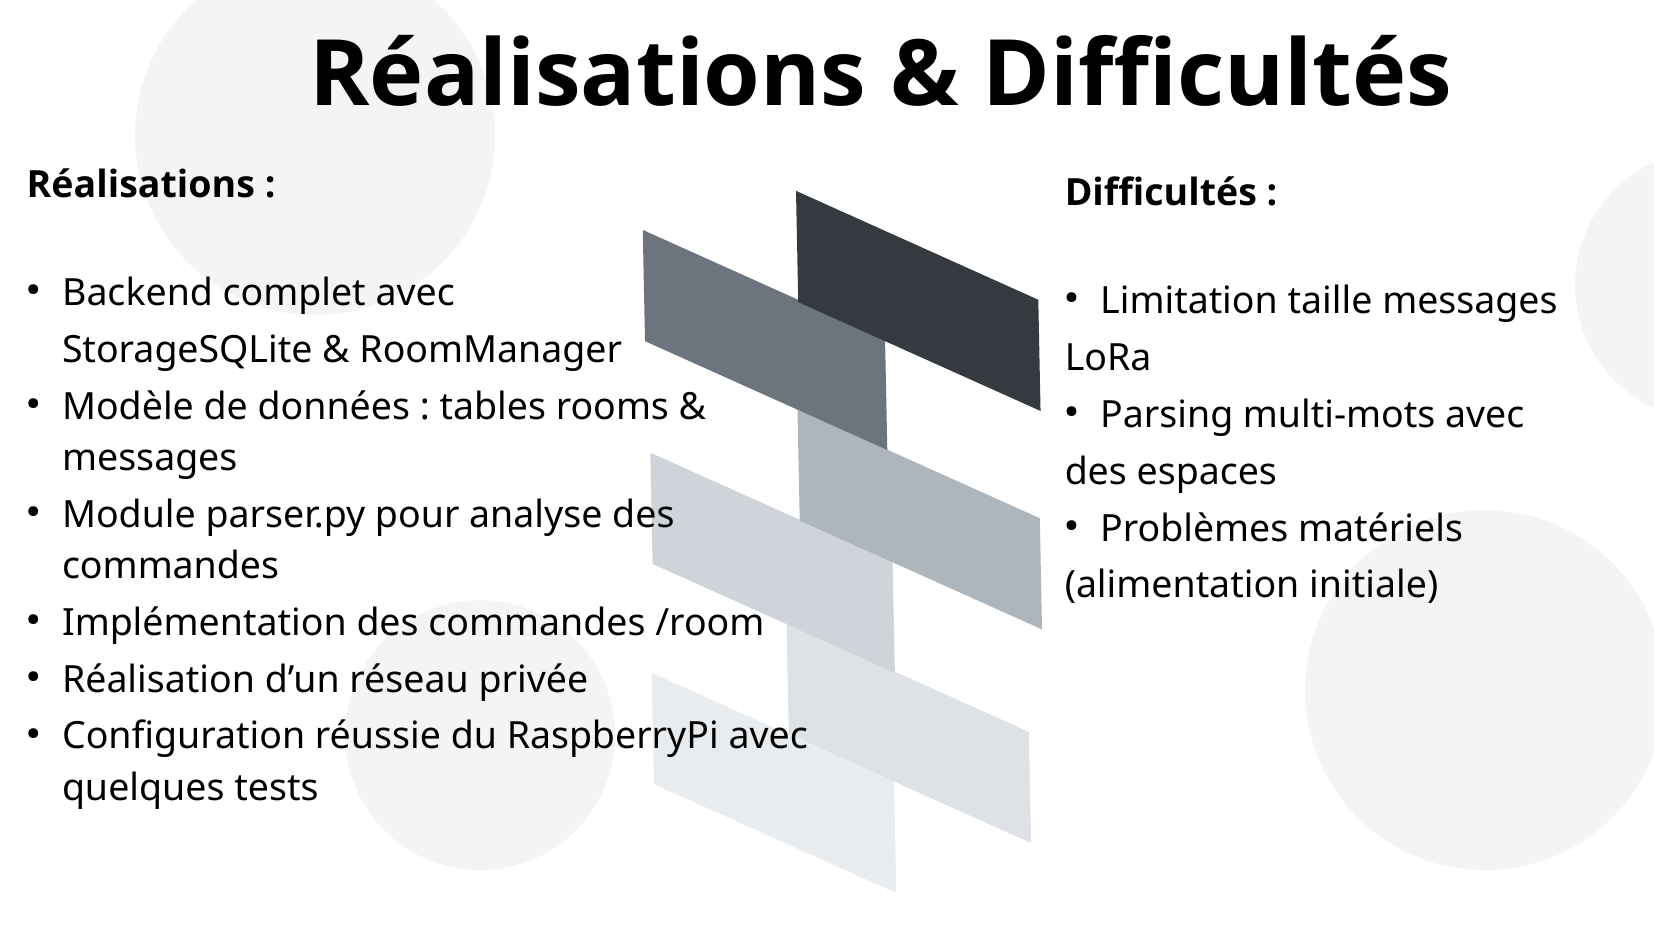

Réalisations & Difficultés
Réalisations :
Backend complet avec
StorageSQLite & RoomManager
Modèle de données : tables rooms & messages
Module parser.py pour analyse des commandes
Implémentation des commandes /room
Réalisation d’un réseau privée
Configuration réussie du RaspberryPi avec quelques tests
Difficultés :
Limitation taille messages
LoRa
Parsing multi-mots avec
des espaces
Problèmes matériels
(alimentation initiale)